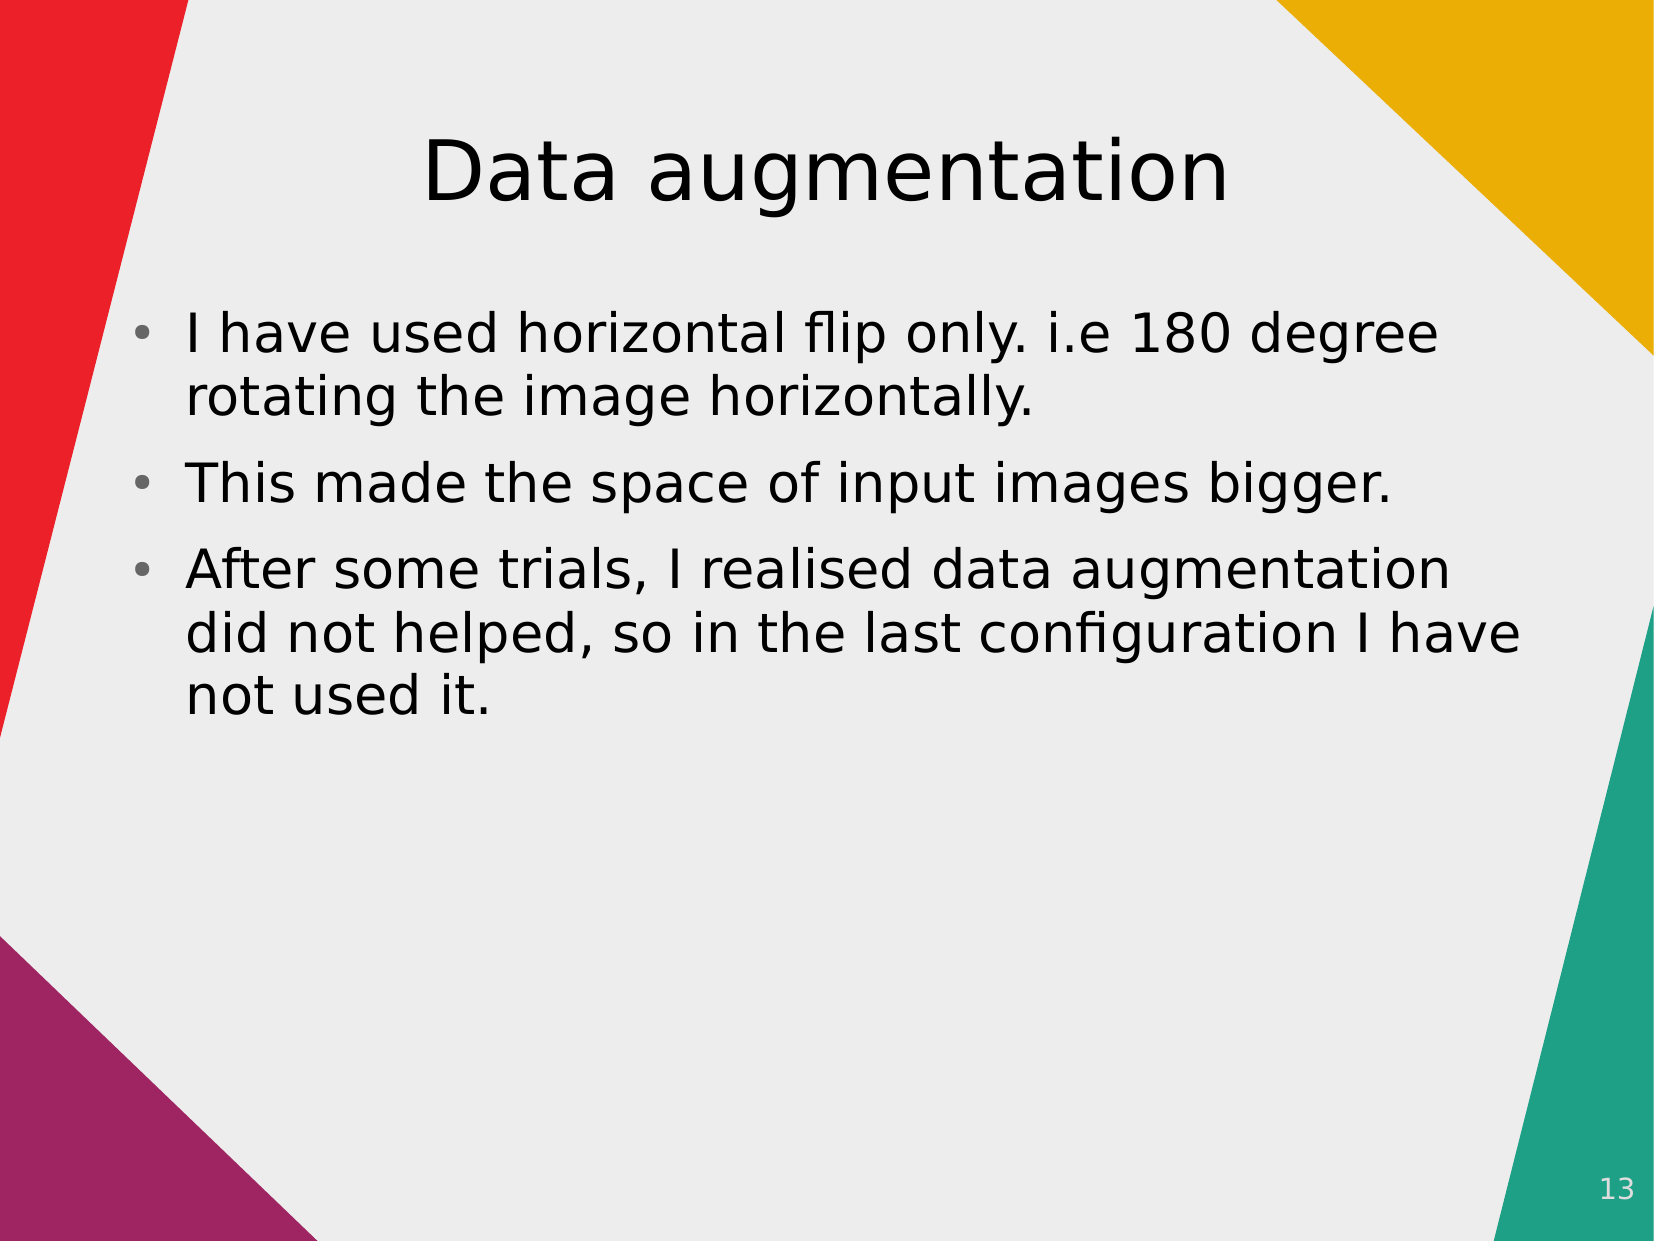

# Data augmentation
I have used horizontal flip only. i.e 180 degree rotating the image horizontally.
This made the space of input images bigger.
After some trials, I realised data augmentation did not helped, so in the last configuration I have not used it.
13